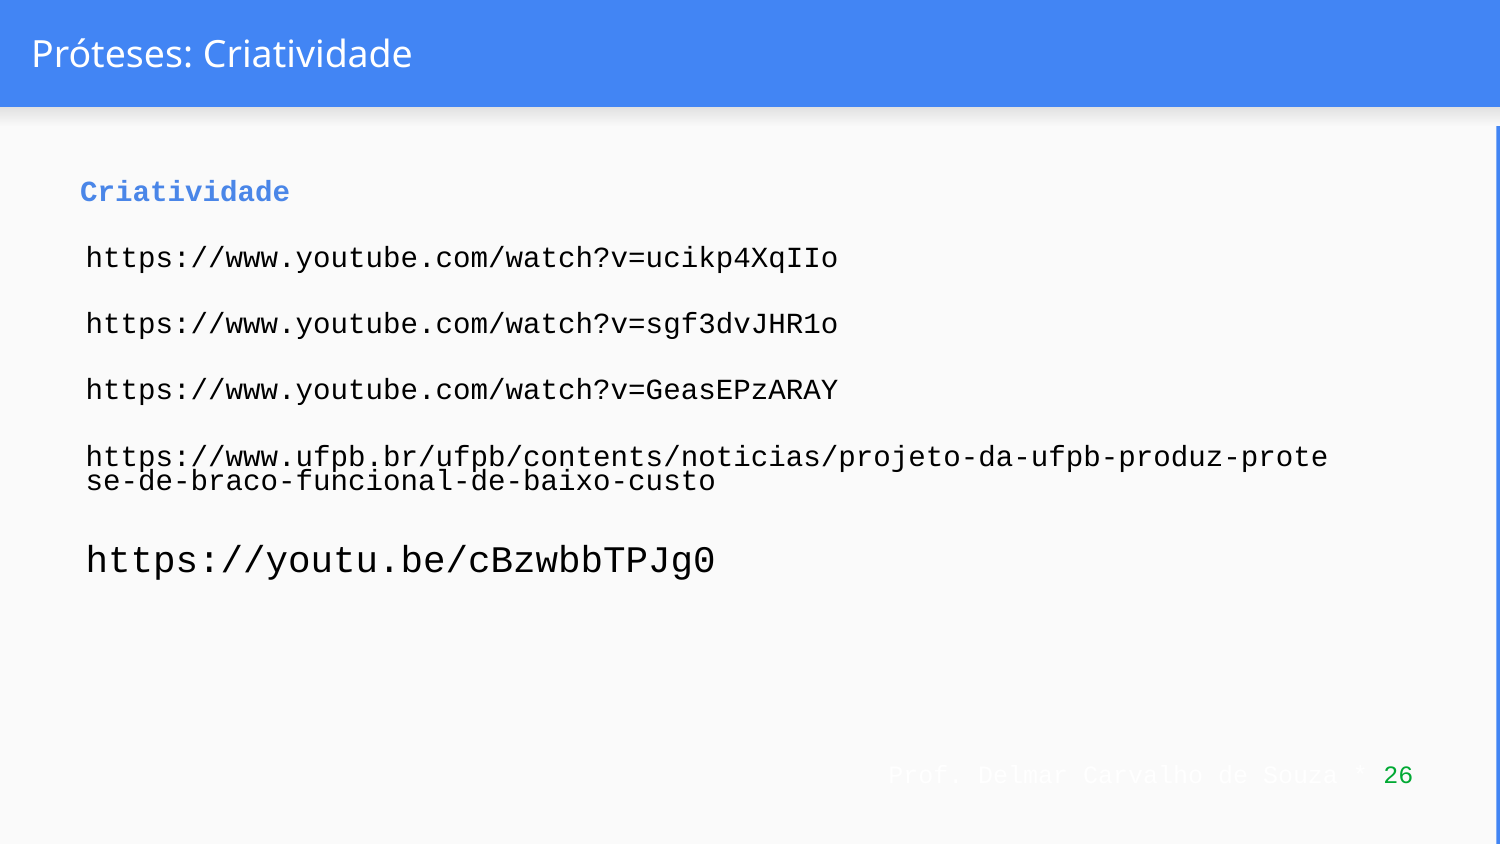

# Próteses: Criatividade
Criatividade
https://www.youtube.com/watch?v=ucikp4XqIIo
https://www.youtube.com/watch?v=sgf3dvJHR1o
https://www.youtube.com/watch?v=GeasEPzARAY
https://www.ufpb.br/ufpb/contents/noticias/projeto-da-ufpb-produz-protese-de-braco-funcional-de-baixo-custo
https://youtu.be/cBzwbbTPJg0